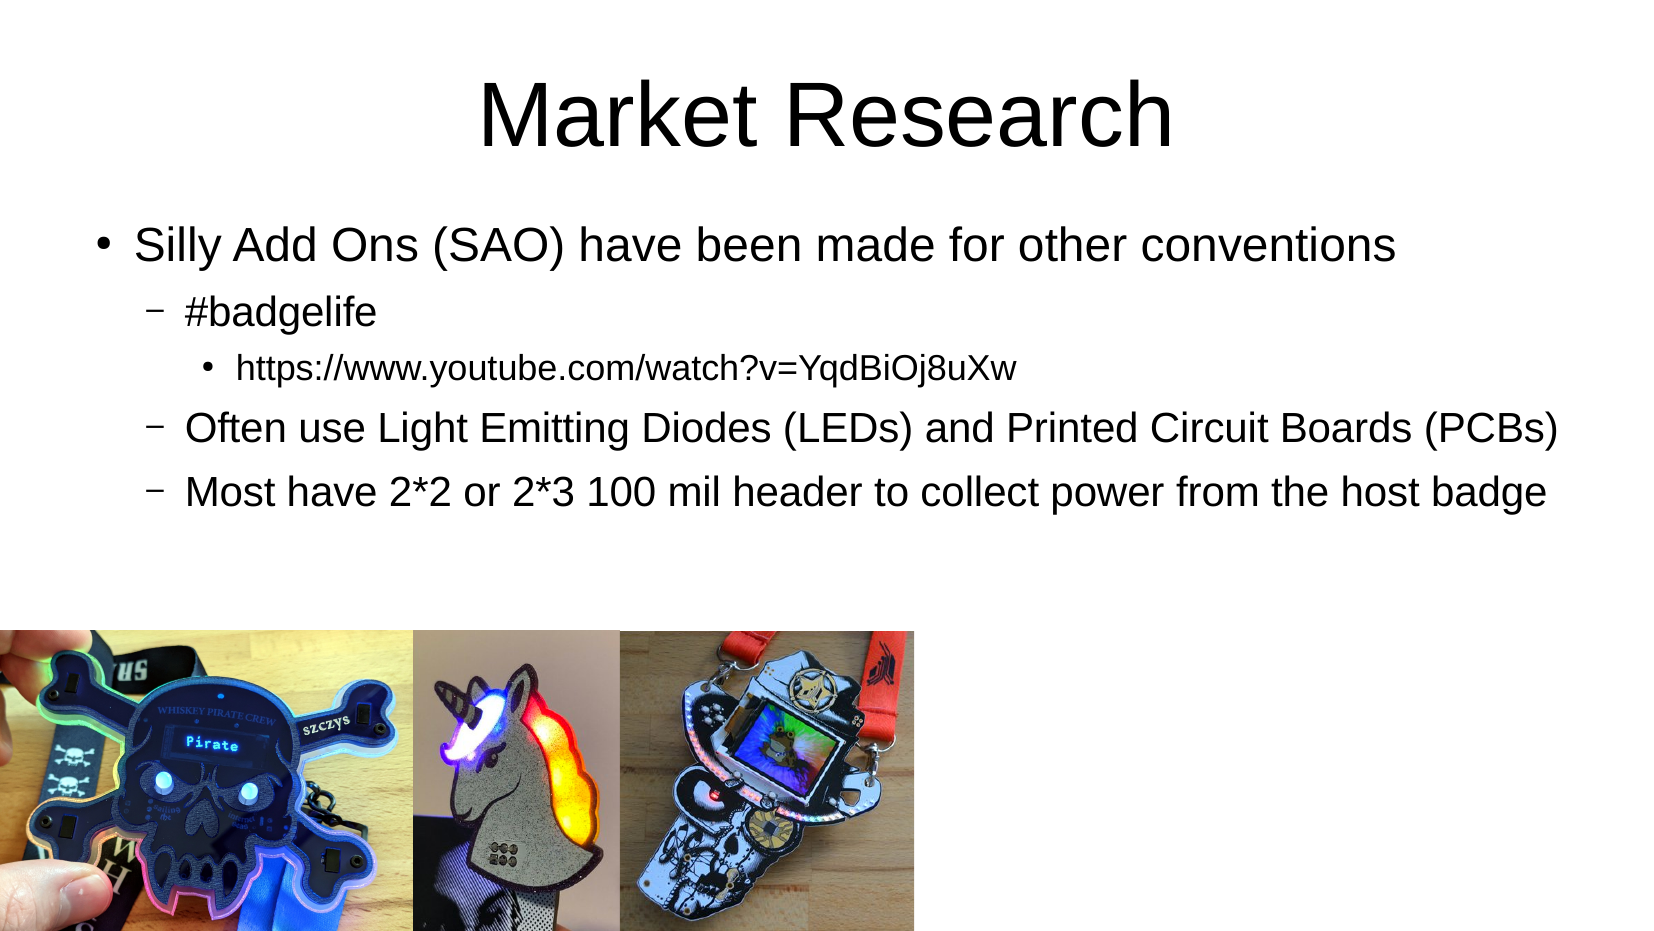

# Market Research
Silly Add Ons (SAO) have been made for other conventions
#badgelife
https://www.youtube.com/watch?v=YqdBiOj8uXw
Often use Light Emitting Diodes (LEDs) and Printed Circuit Boards (PCBs)
Most have 2*2 or 2*3 100 mil header to collect power from the host badge